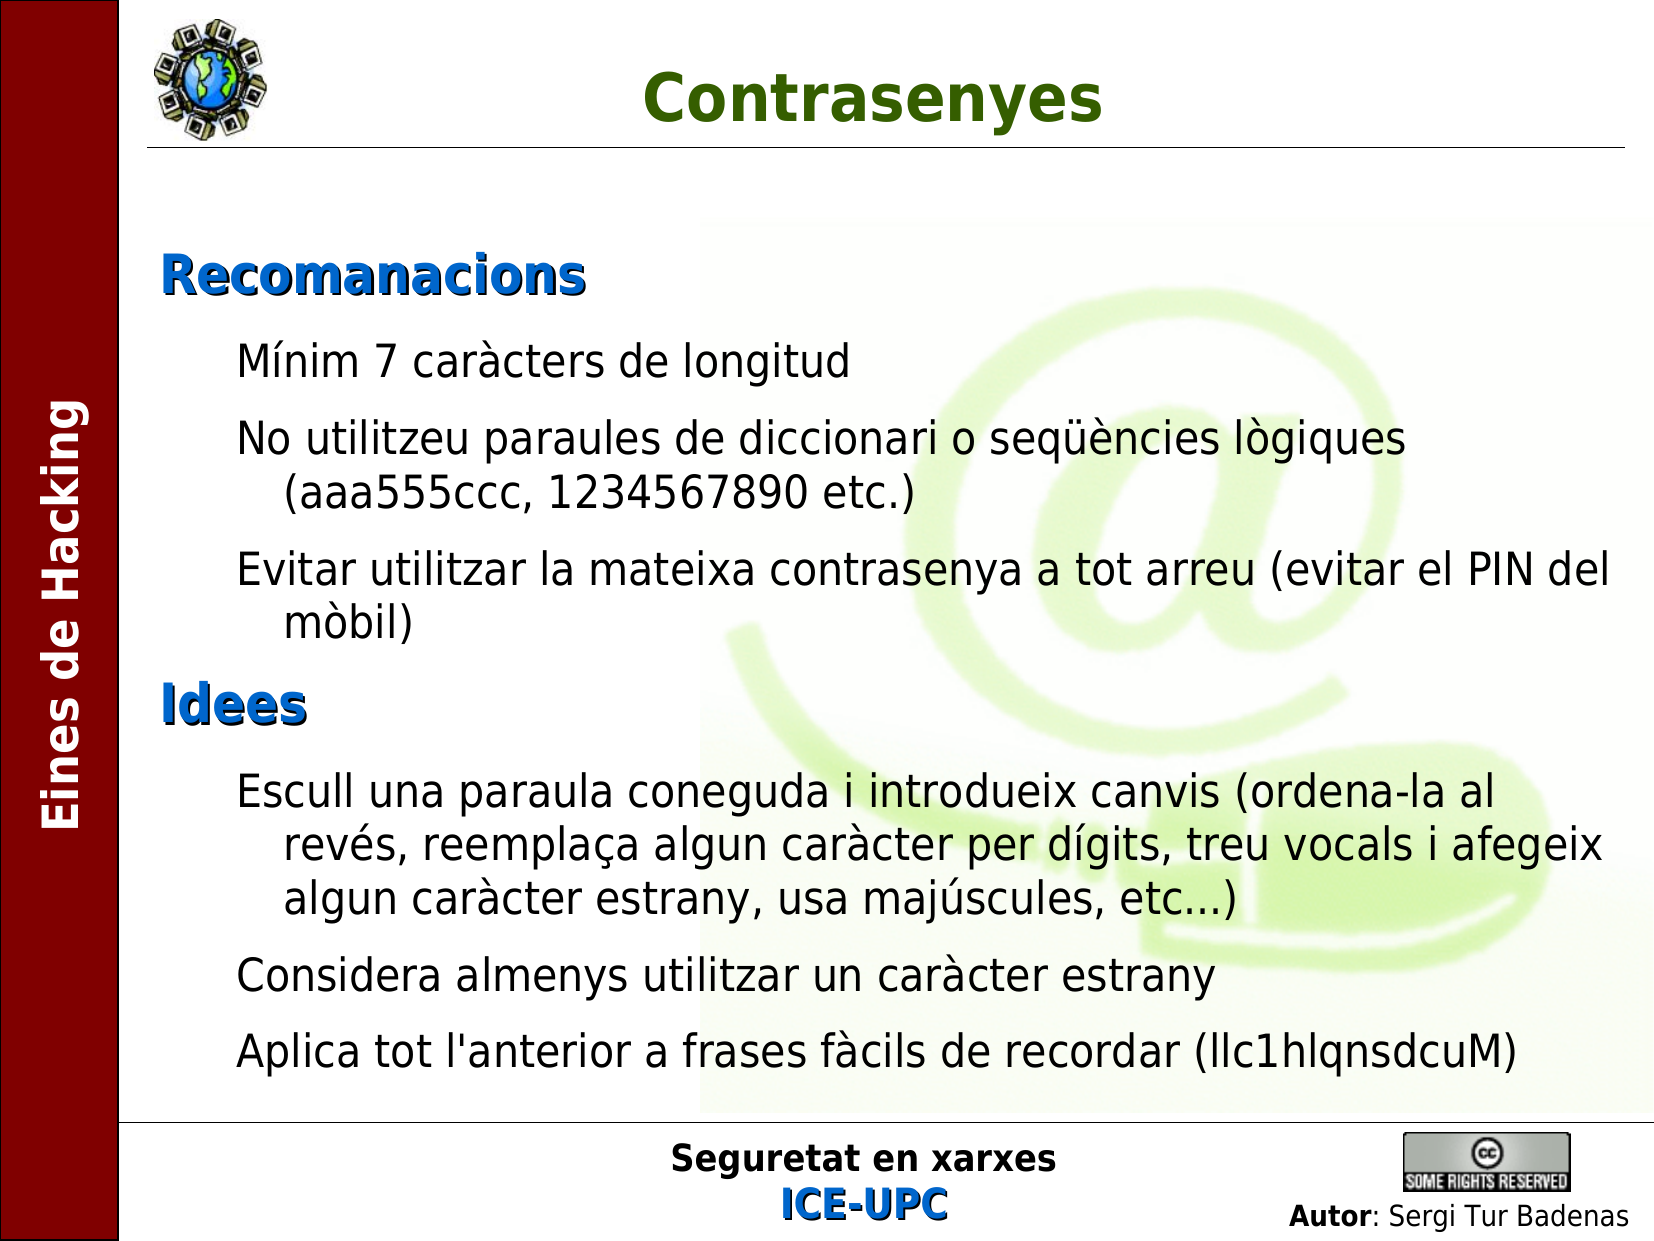

# Contrasenyes
Recomanacions
Mínim 7 caràcters de longitud
No utilitzeu paraules de diccionari o seqüències lògiques (aaa555ccc, 1234567890 etc.)
Evitar utilitzar la mateixa contrasenya a tot arreu (evitar el PIN del mòbil)
Idees
Escull una paraula coneguda i introdueix canvis (ordena-la al revés, reemplaça algun caràcter per dígits, treu vocals i afegeix algun caràcter estrany, usa majúscules, etc...)
Considera almenys utilitzar un caràcter estrany
Aplica tot l'anterior a frases fàcils de recordar (llc1hlqnsdcuM)